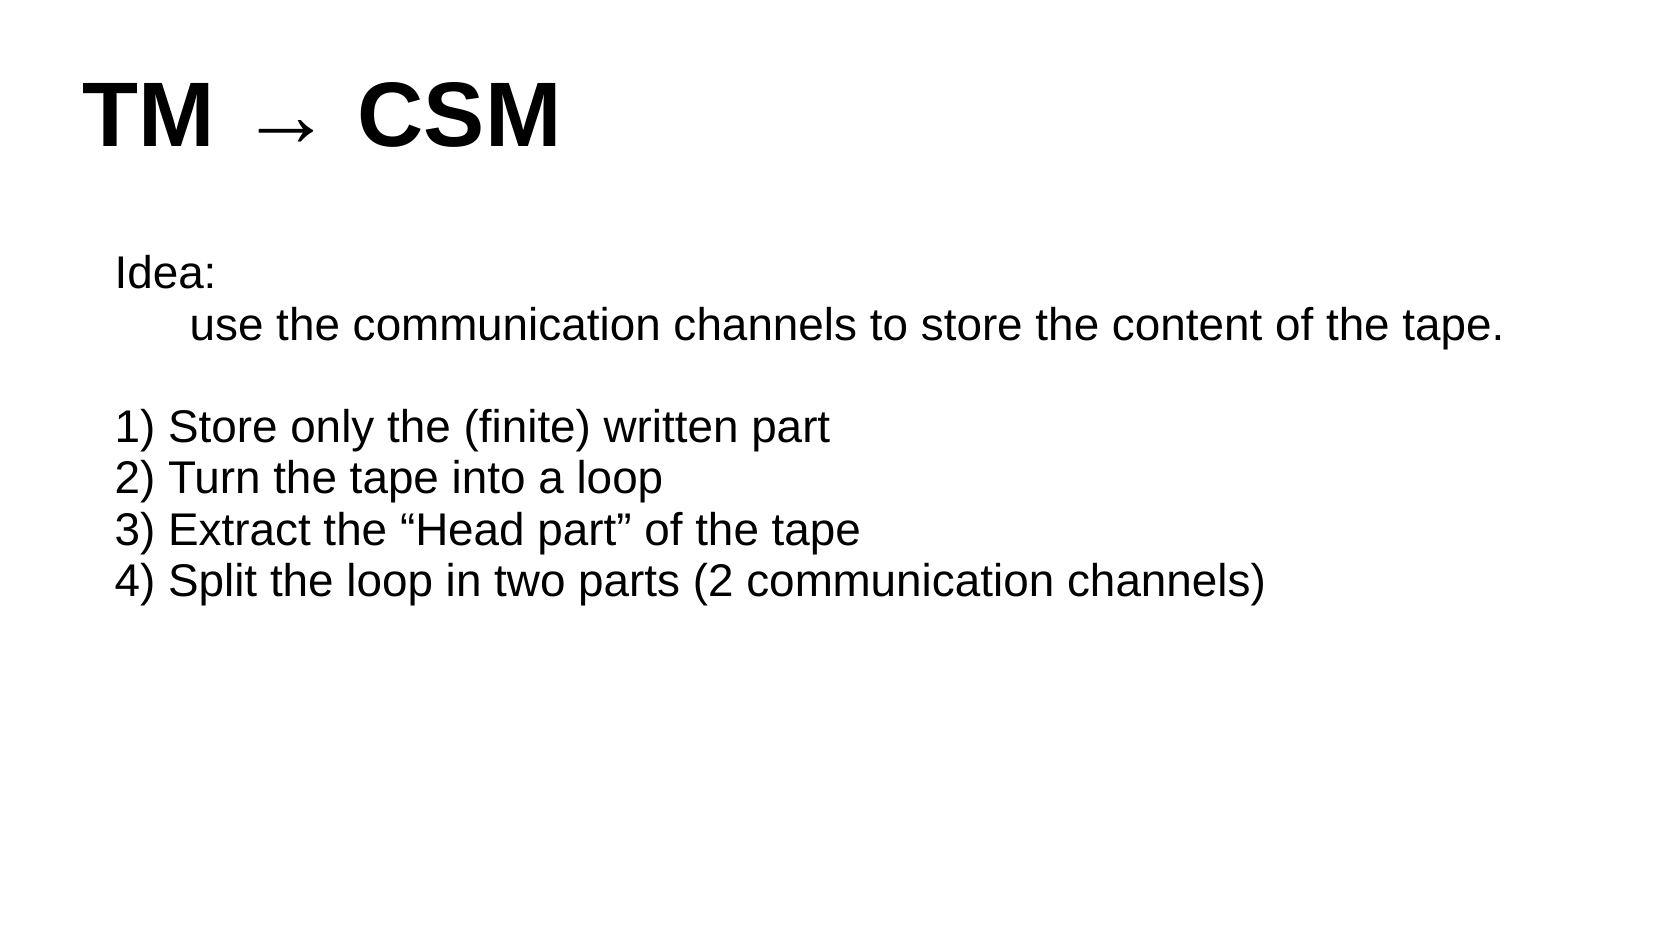

# TM → CSM
Idea:
	use the communication channels to store the content of the tape.
 Store only the (finite) written part
 Turn the tape into a loop
 Extract the “Head part” of the tape
 Split the loop in two parts (2 communication channels)